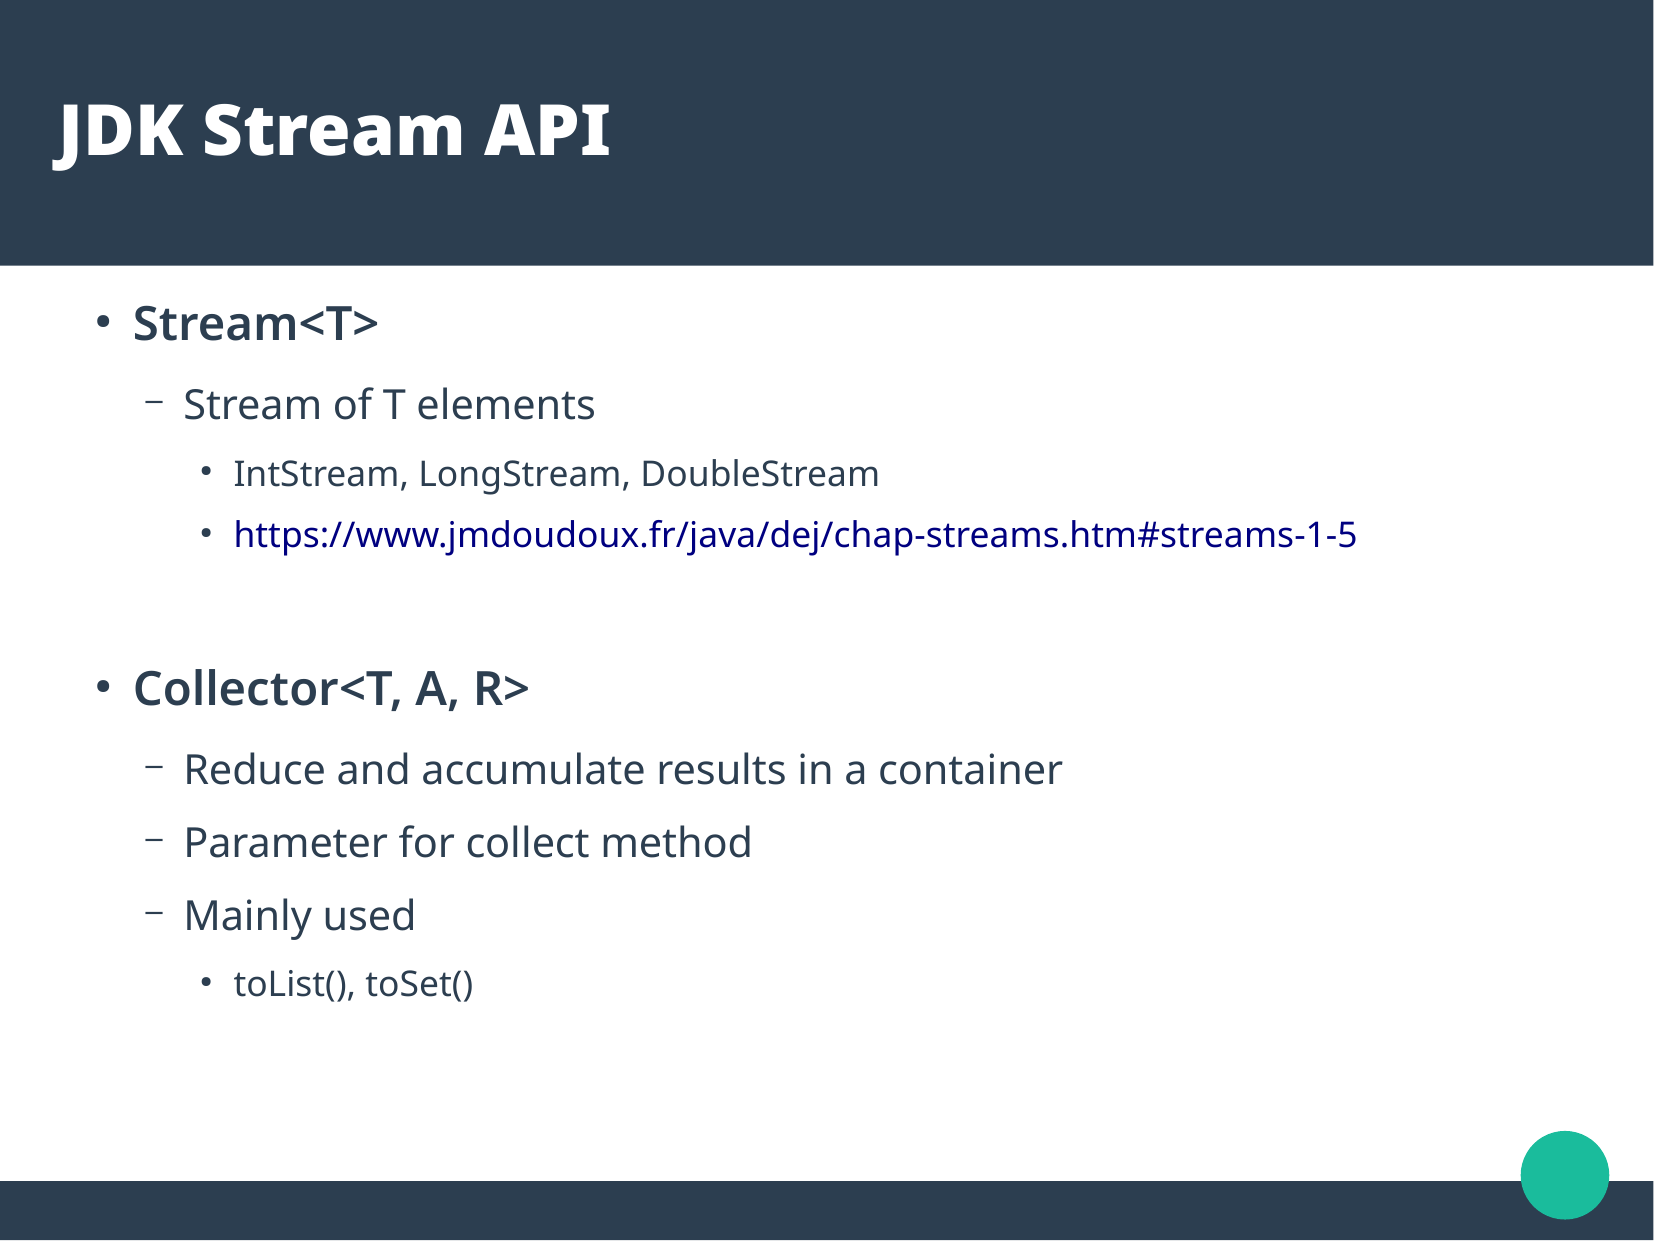

# JDK Stream API
Stream<T>
Stream of T elements
IntStream, LongStream, DoubleStream
https://www.jmdoudoux.fr/java/dej/chap-streams.htm#streams-1-5
Collector<T, A, R>
Reduce and accumulate results in a container
Parameter for collect method
Mainly used
toList(), toSet()